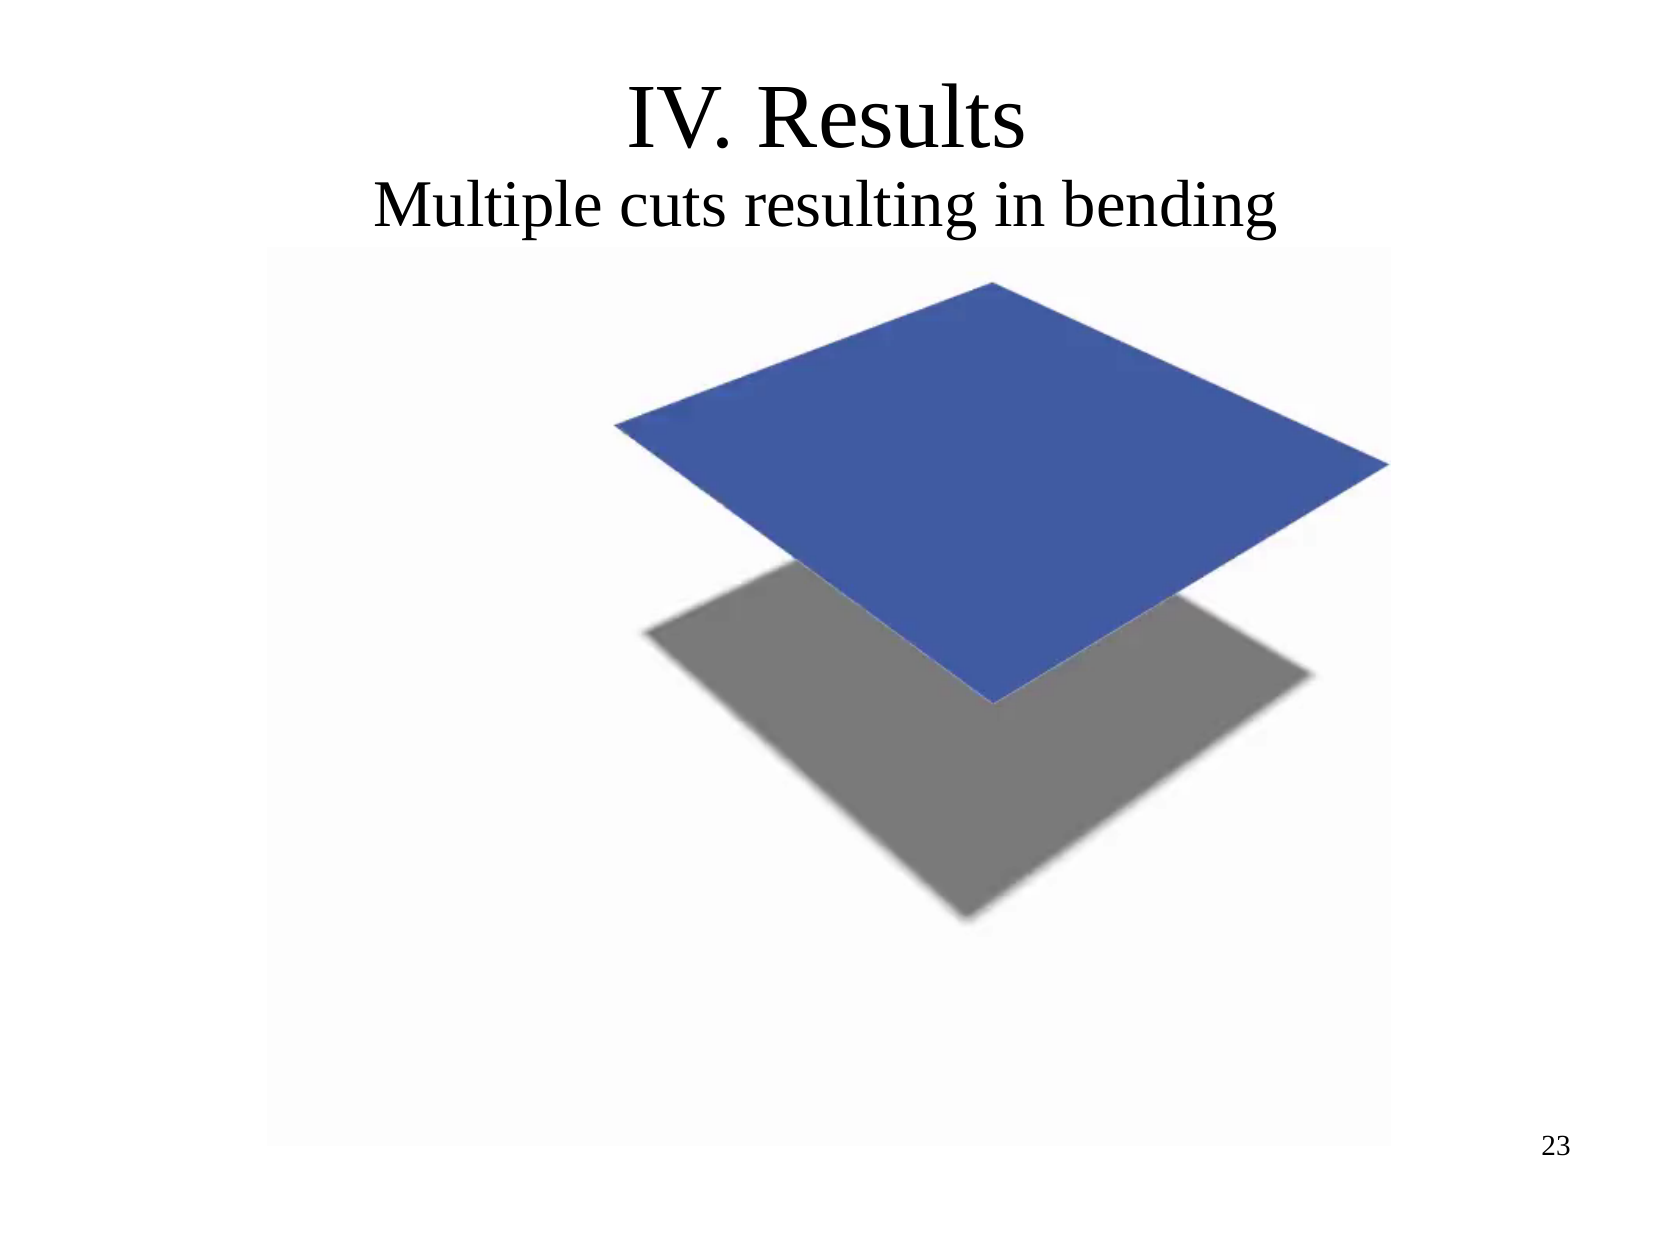

# IV. Results Multiple cuts resulting in bending
23